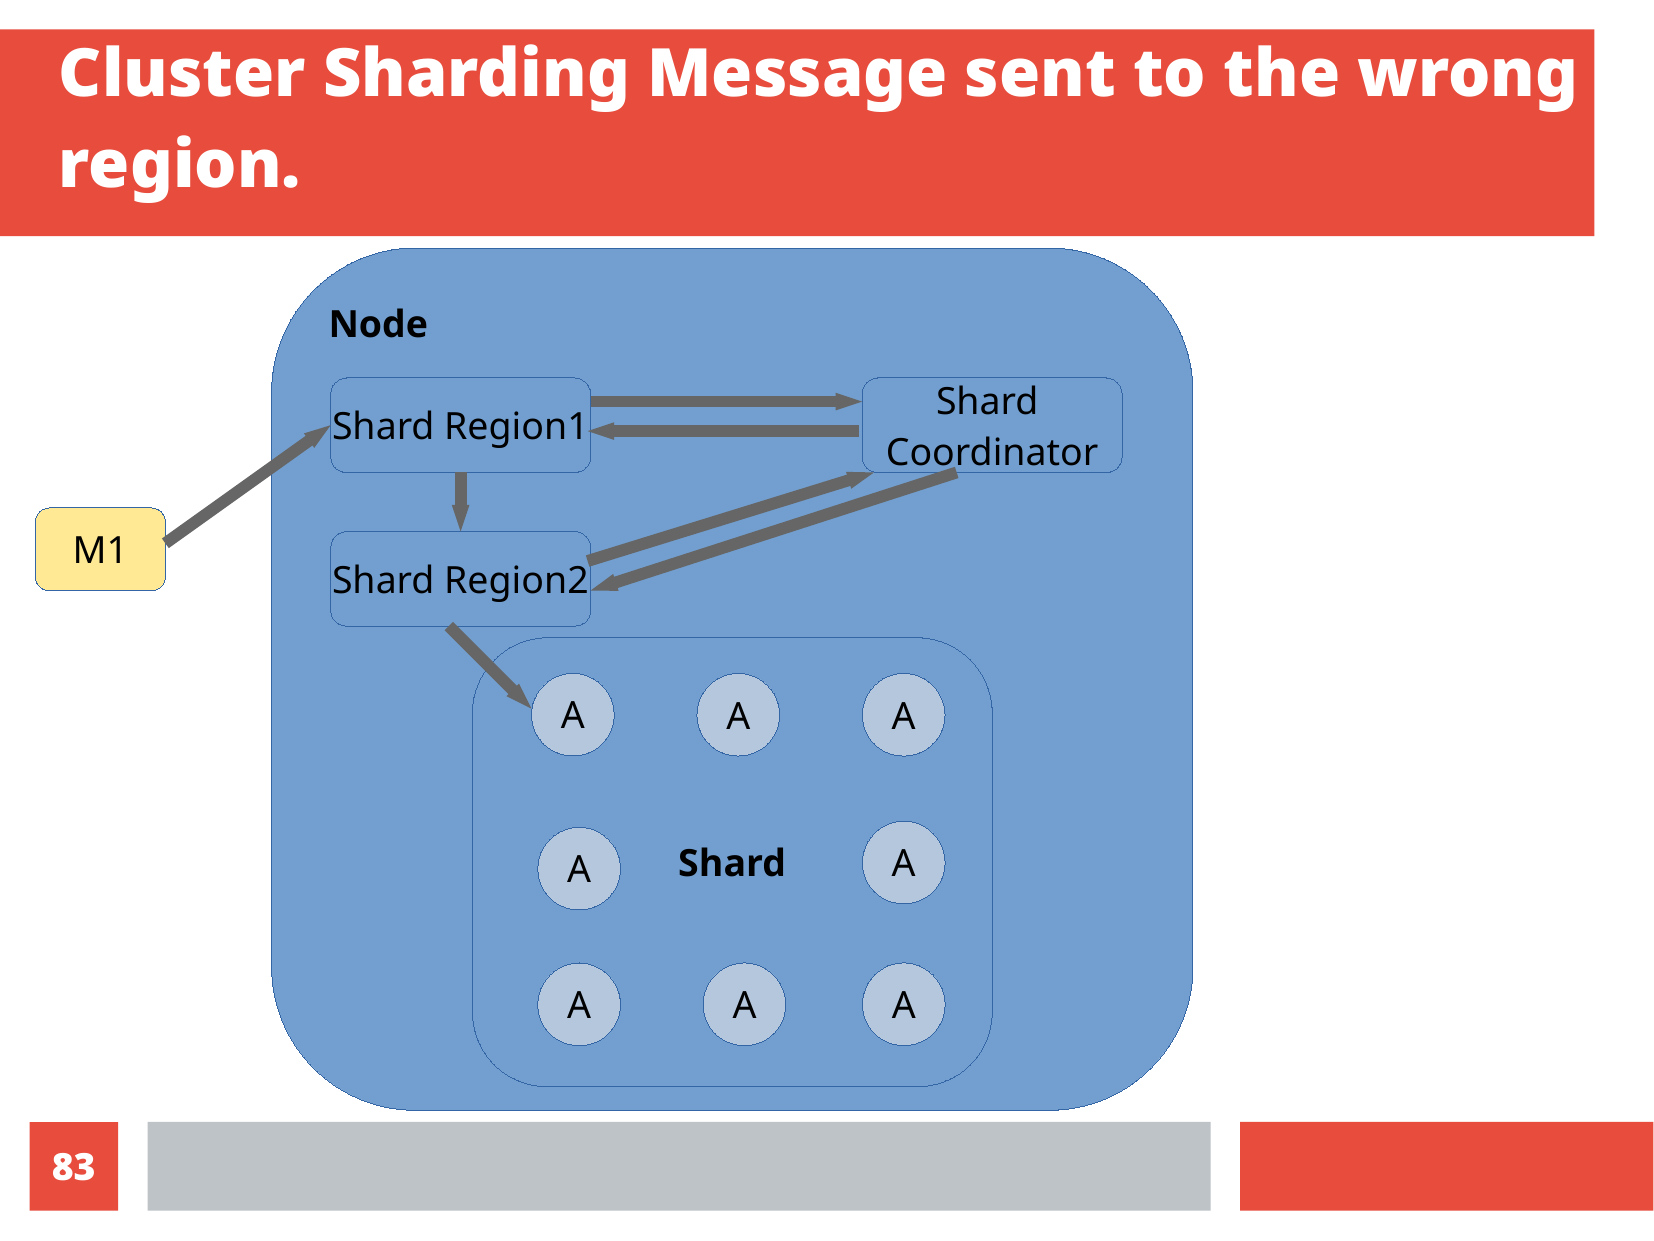

# Cluster Sharding Message sent to the wrong region.
Node
Shard Region1
Shard
Coordinator
M1
Shard Region2
Shard
A
A
A
A
A
A
A
A
83